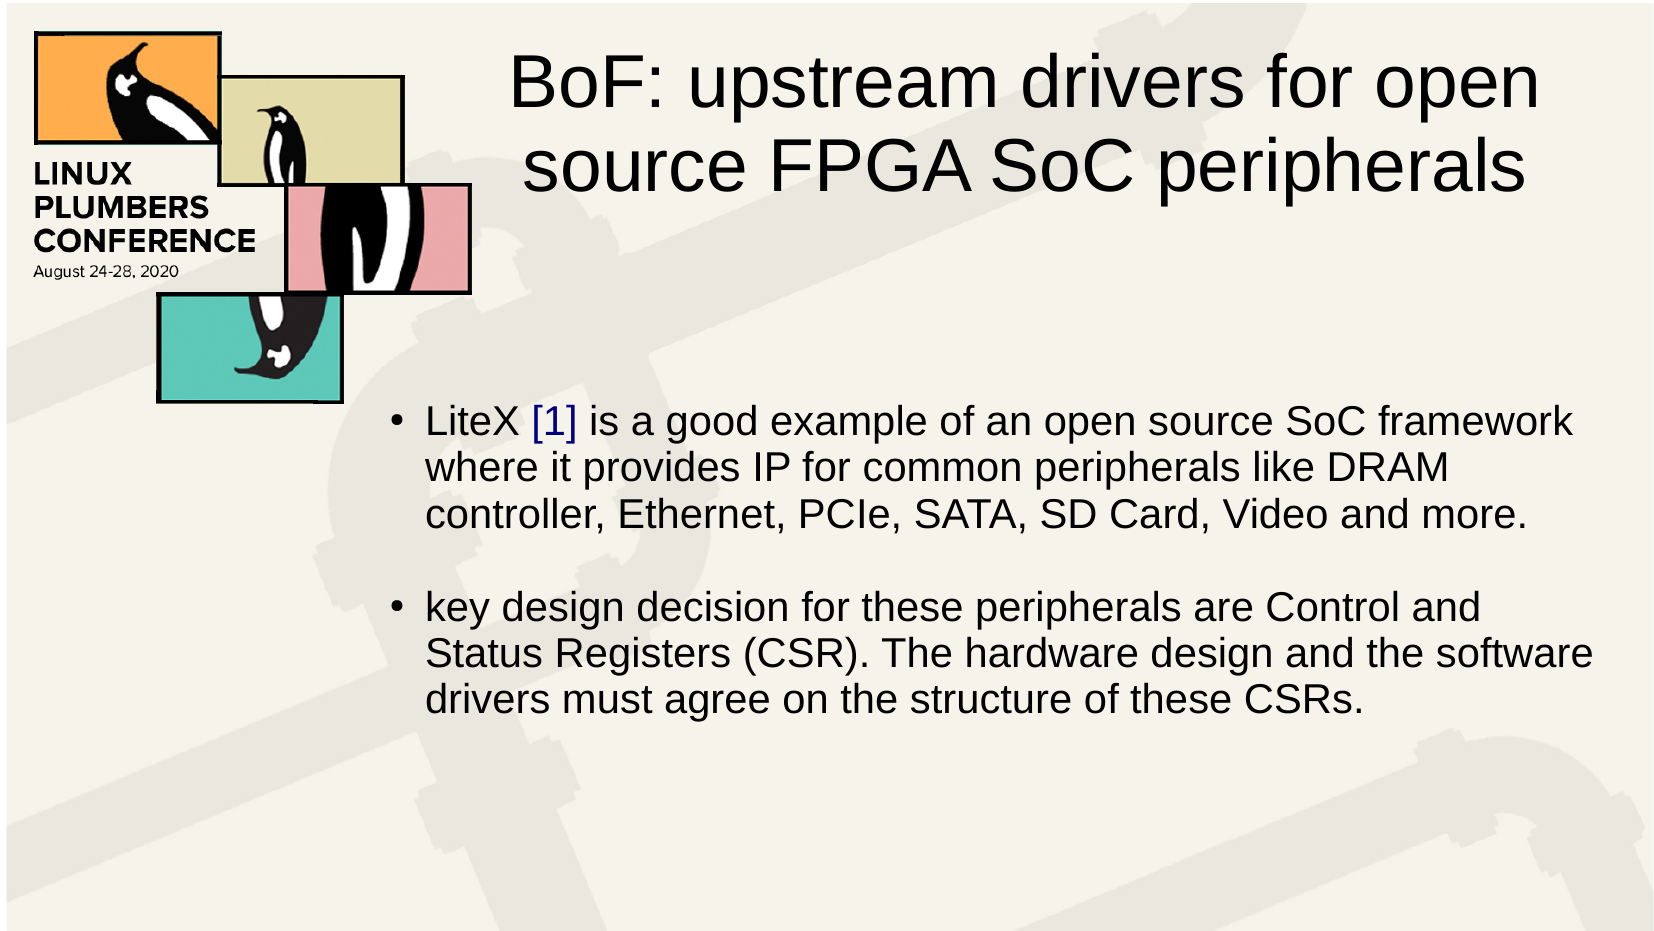

BoF: upstream drivers for open source FPGA SoC peripherals
# LiteX [1] is a good example of an open source SoC framework where it provides IP for common peripherals like DRAM controller, Ethernet, PCIe, SATA, SD Card, Video and more.
key design decision for these peripherals are Control and Status Registers (CSR). The hardware design and the software drivers must agree on the structure of these CSRs.